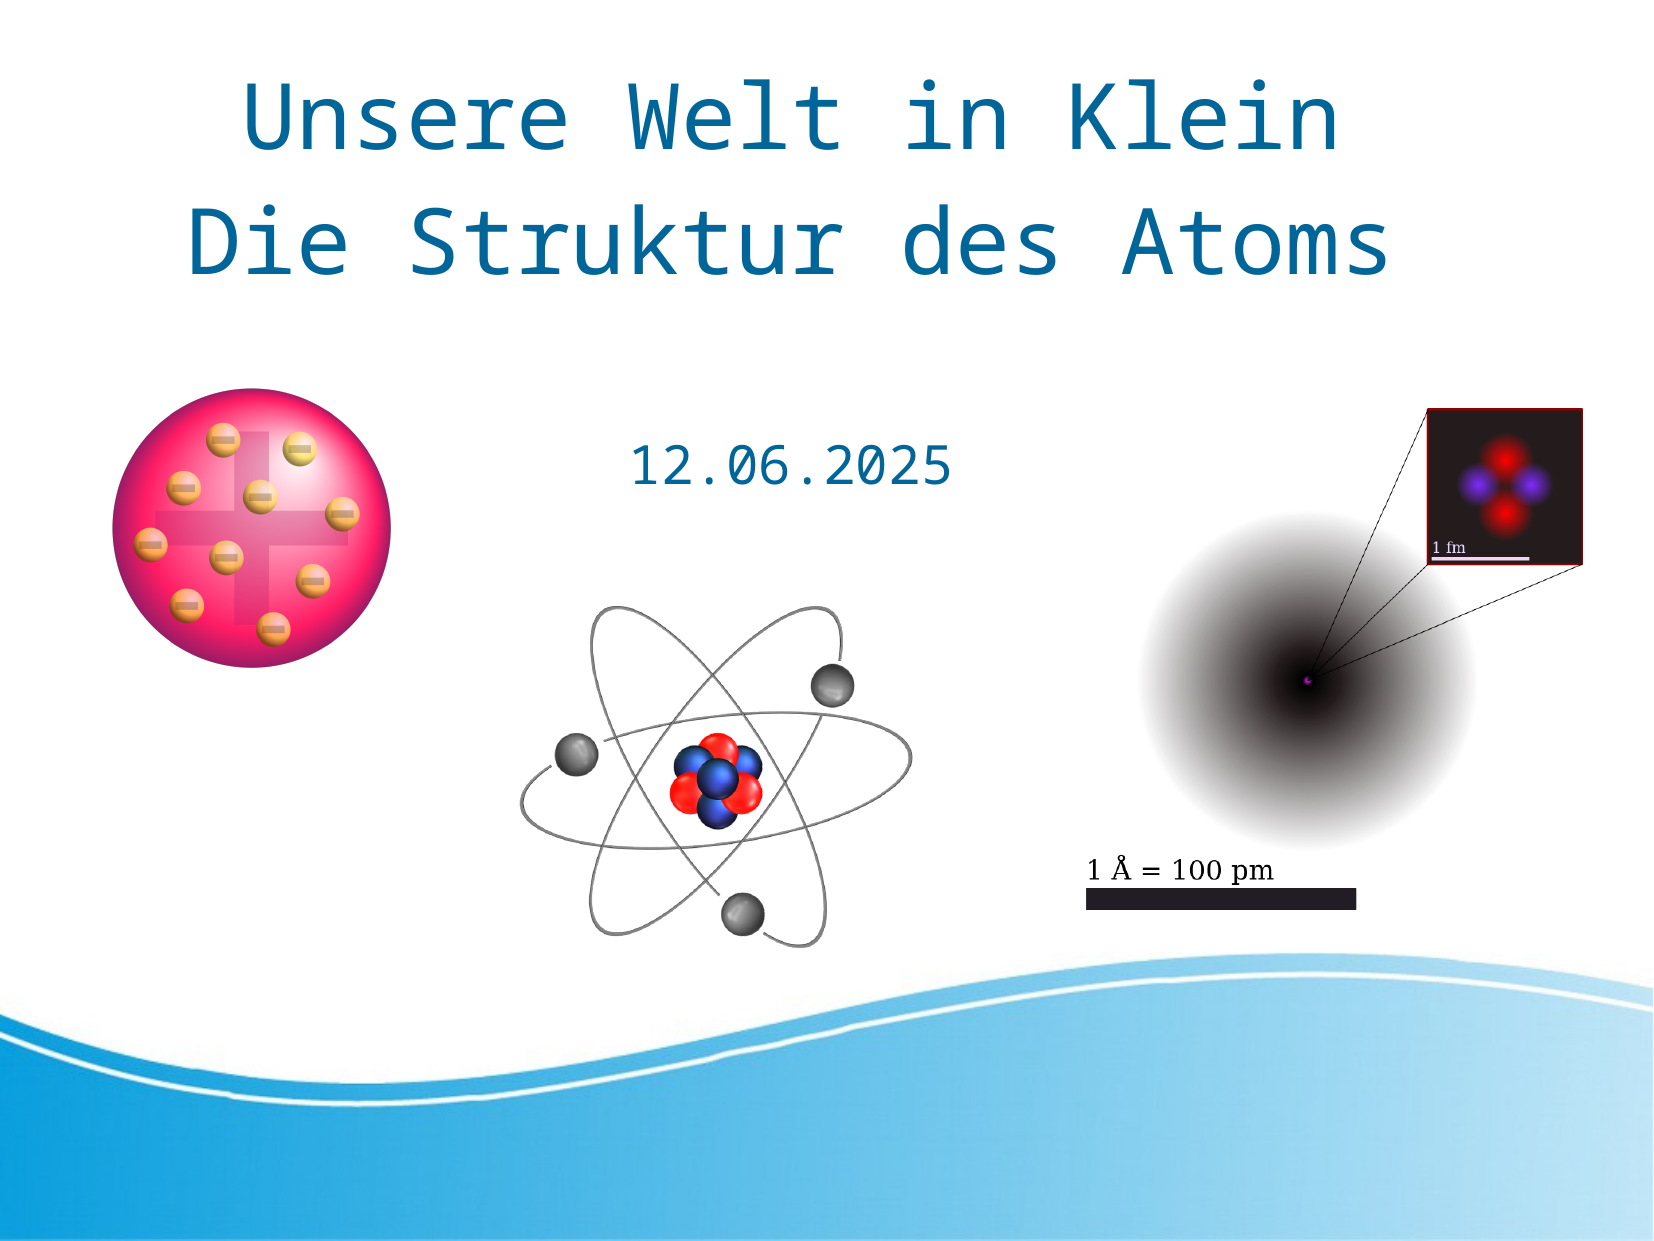

# Unsere Welt in Klein Die Struktur des Atoms 12.06.2025